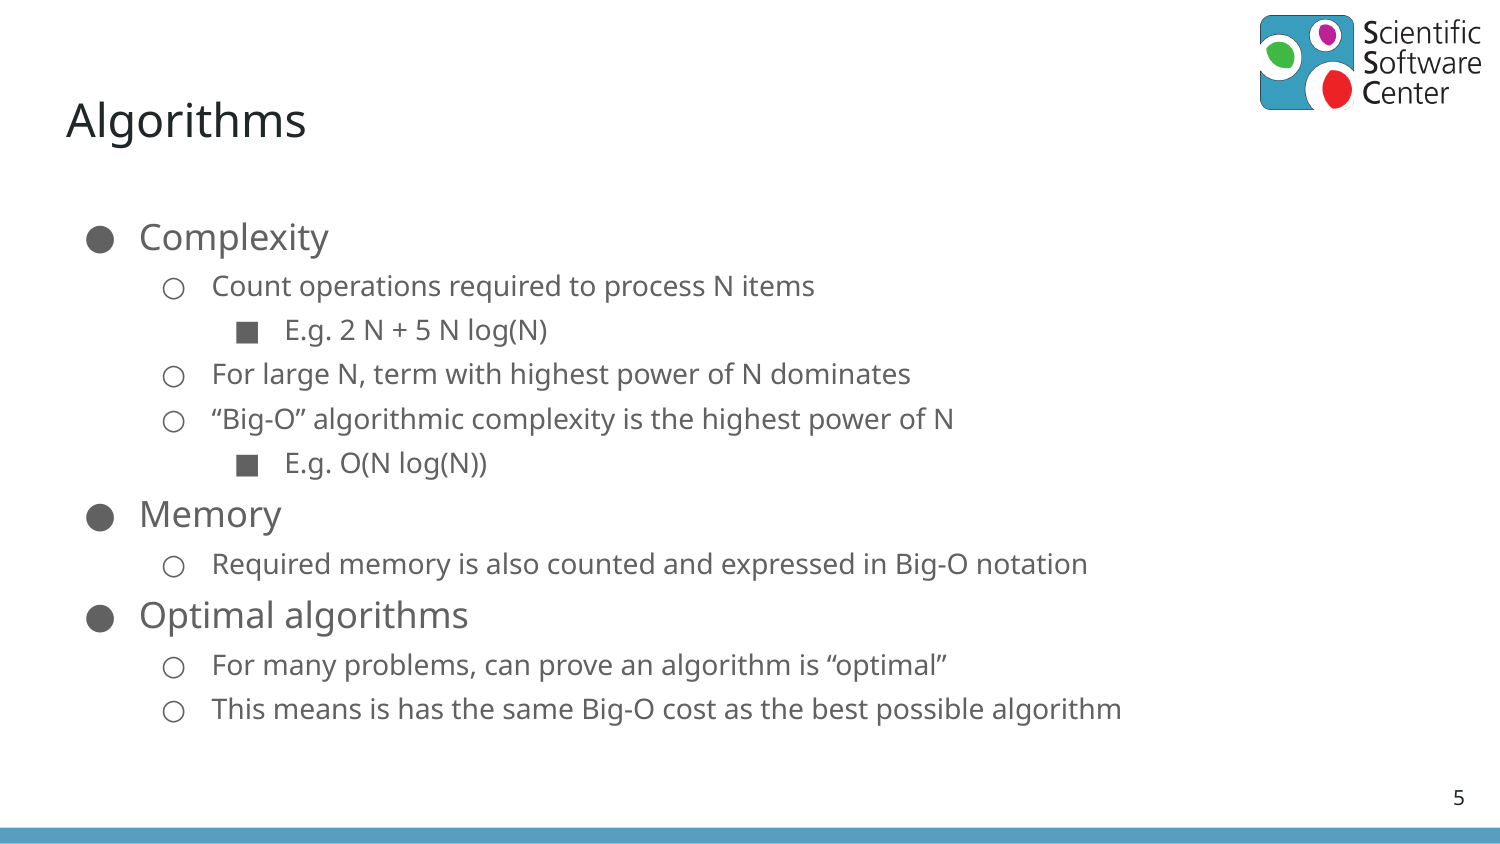

# Algorithms
Complexity
Count operations required to process N items
E.g. 2 N + 5 N log(N)
For large N, term with highest power of N dominates
“Big-O” algorithmic complexity is the highest power of N
E.g. O(N log(N))
Memory
Required memory is also counted and expressed in Big-O notation
Optimal algorithms
For many problems, can prove an algorithm is “optimal”
This means is has the same Big-O cost as the best possible algorithm